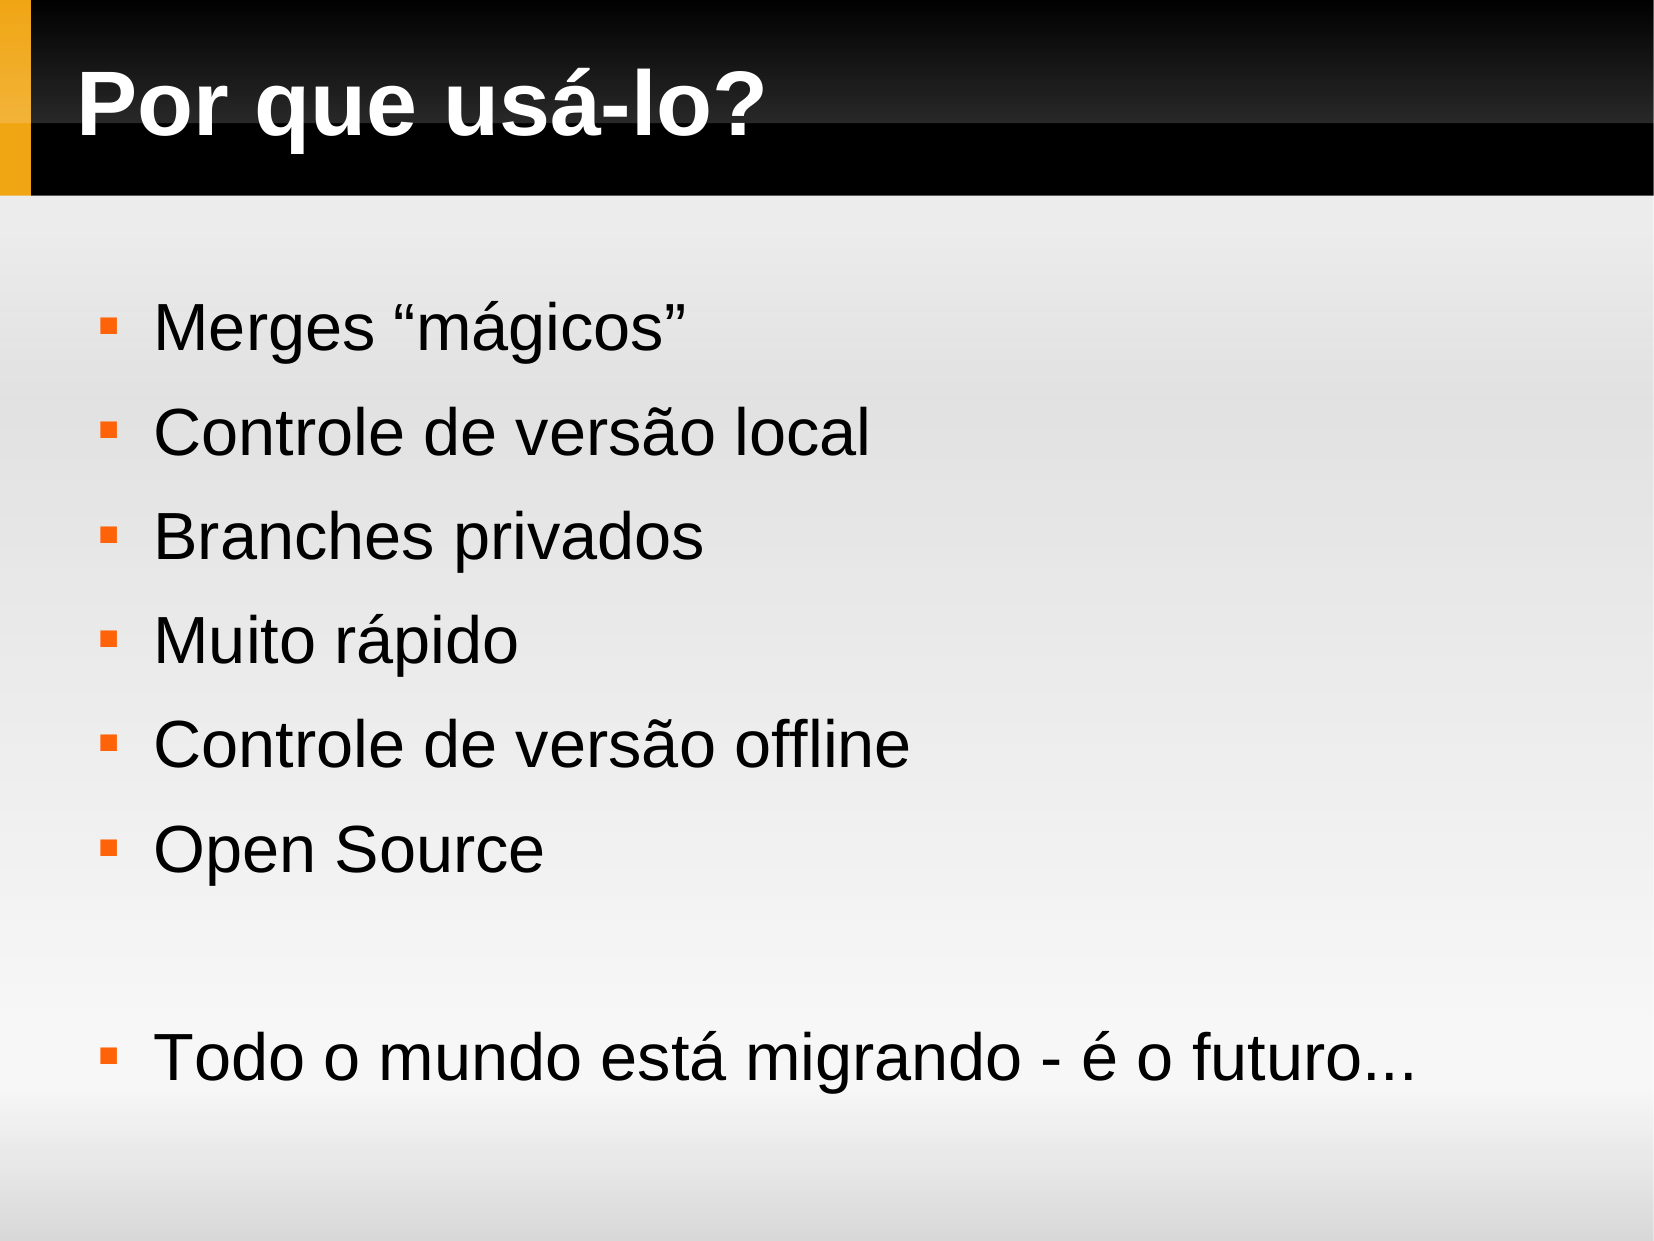

# Por que usá-lo?
Merges “mágicos”
Controle de versão local
Branches privados
Muito rápido
Controle de versão offline
Open Source
Todo o mundo está migrando - é o futuro...